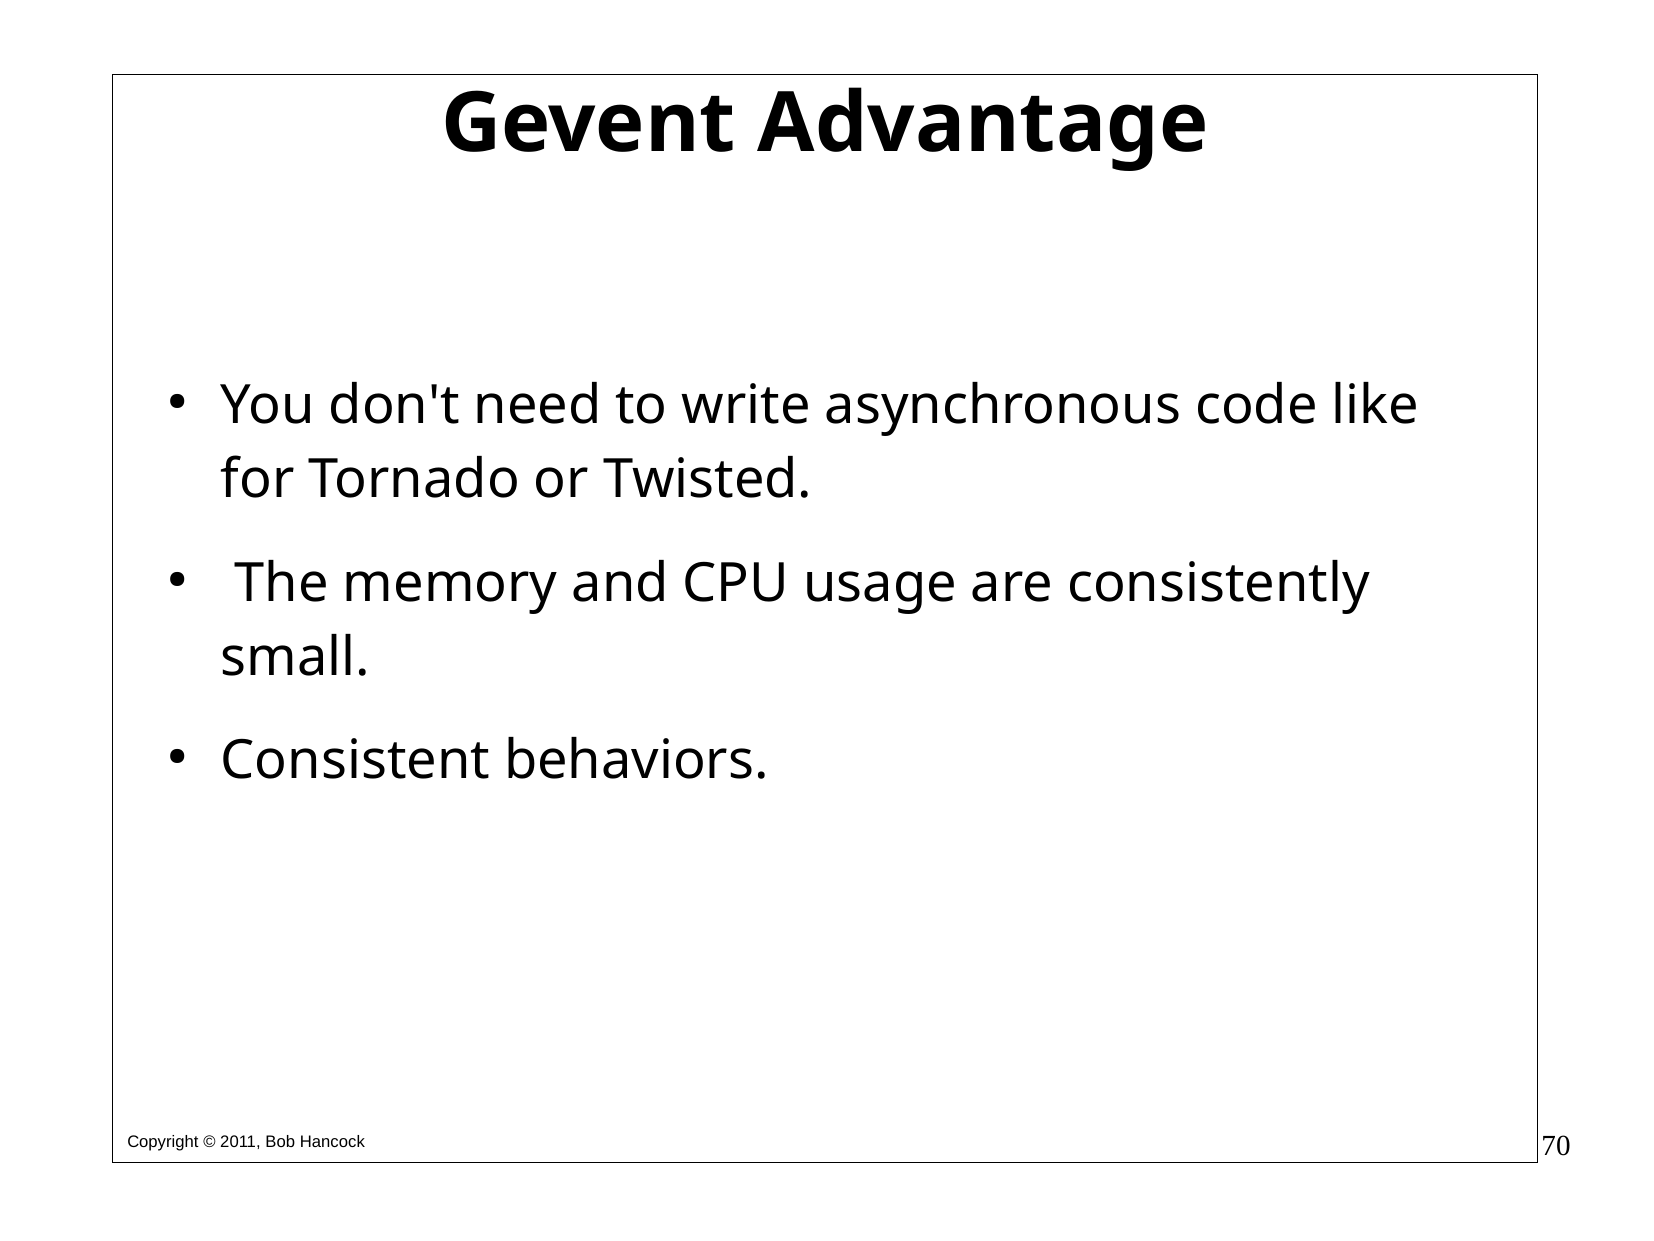

# Gevent Advantage
You don't need to write asynchronous code like for Tornado or Twisted.
 The memory and CPU usage are consistently small.
Consistent behaviors.
Copyright © 2011, Bob Hancock
70